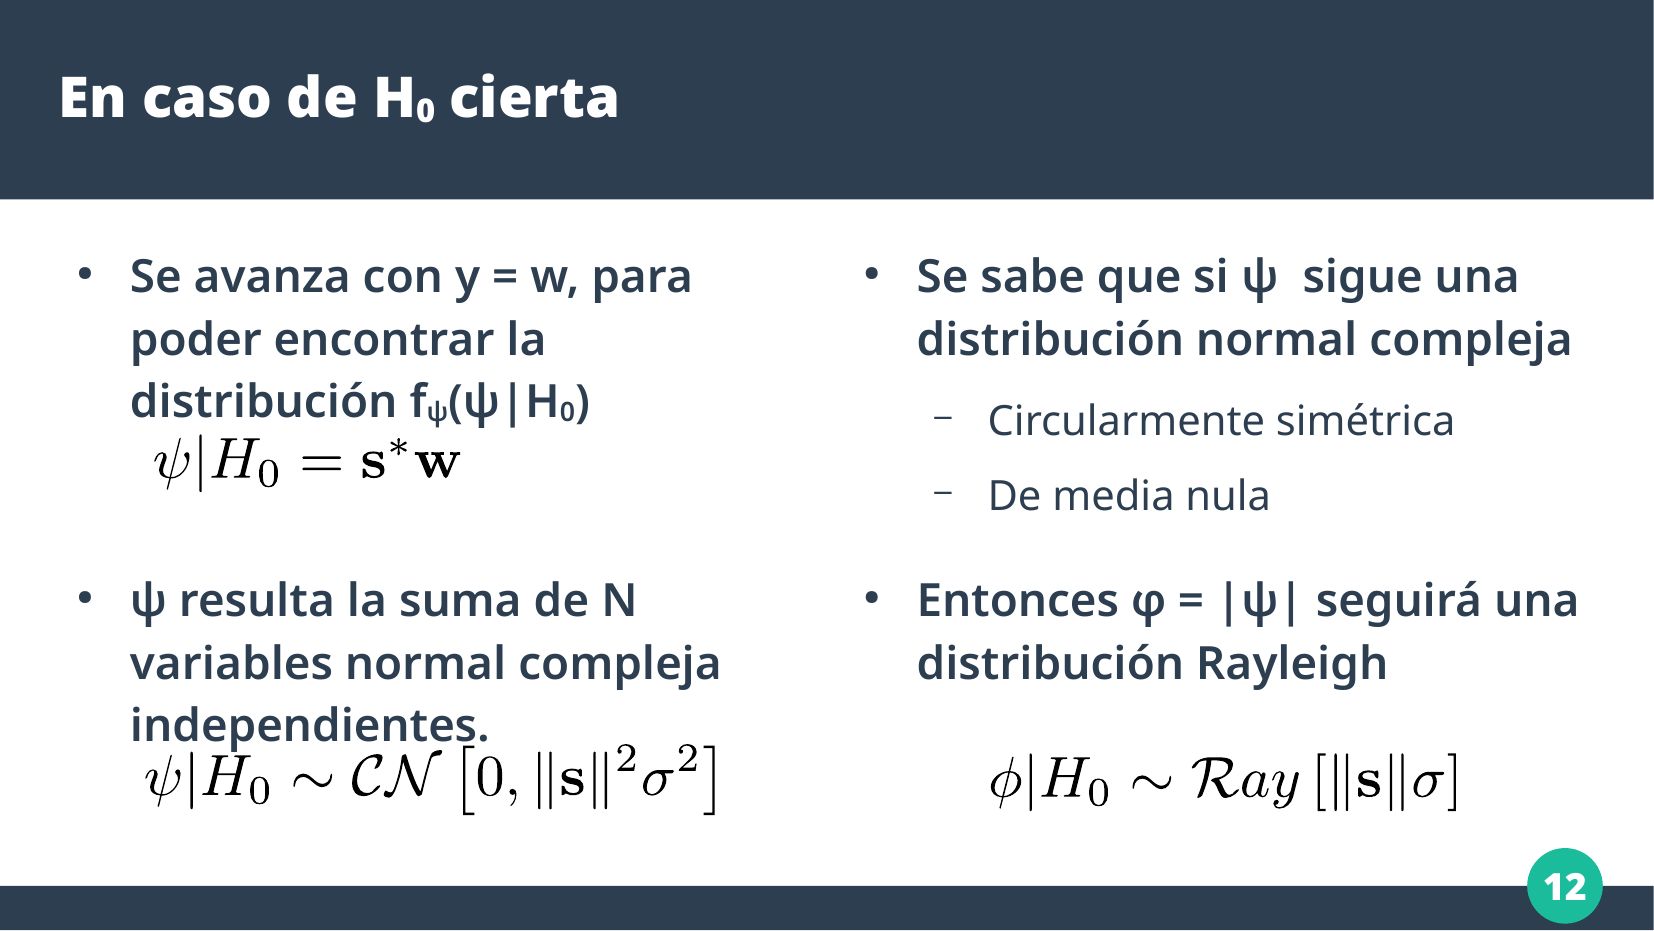

# En caso de H0 cierta
Se avanza con y = w, para poder encontrar la distribución fψ(ψ|H0)
Se sabe que si ψ sigue una distribución normal compleja
Circularmente simétrica
De media nula
ψ resulta la suma de N variables normal compleja independientes.
Entonces φ = |ψ| seguirá una distribución Rayleigh